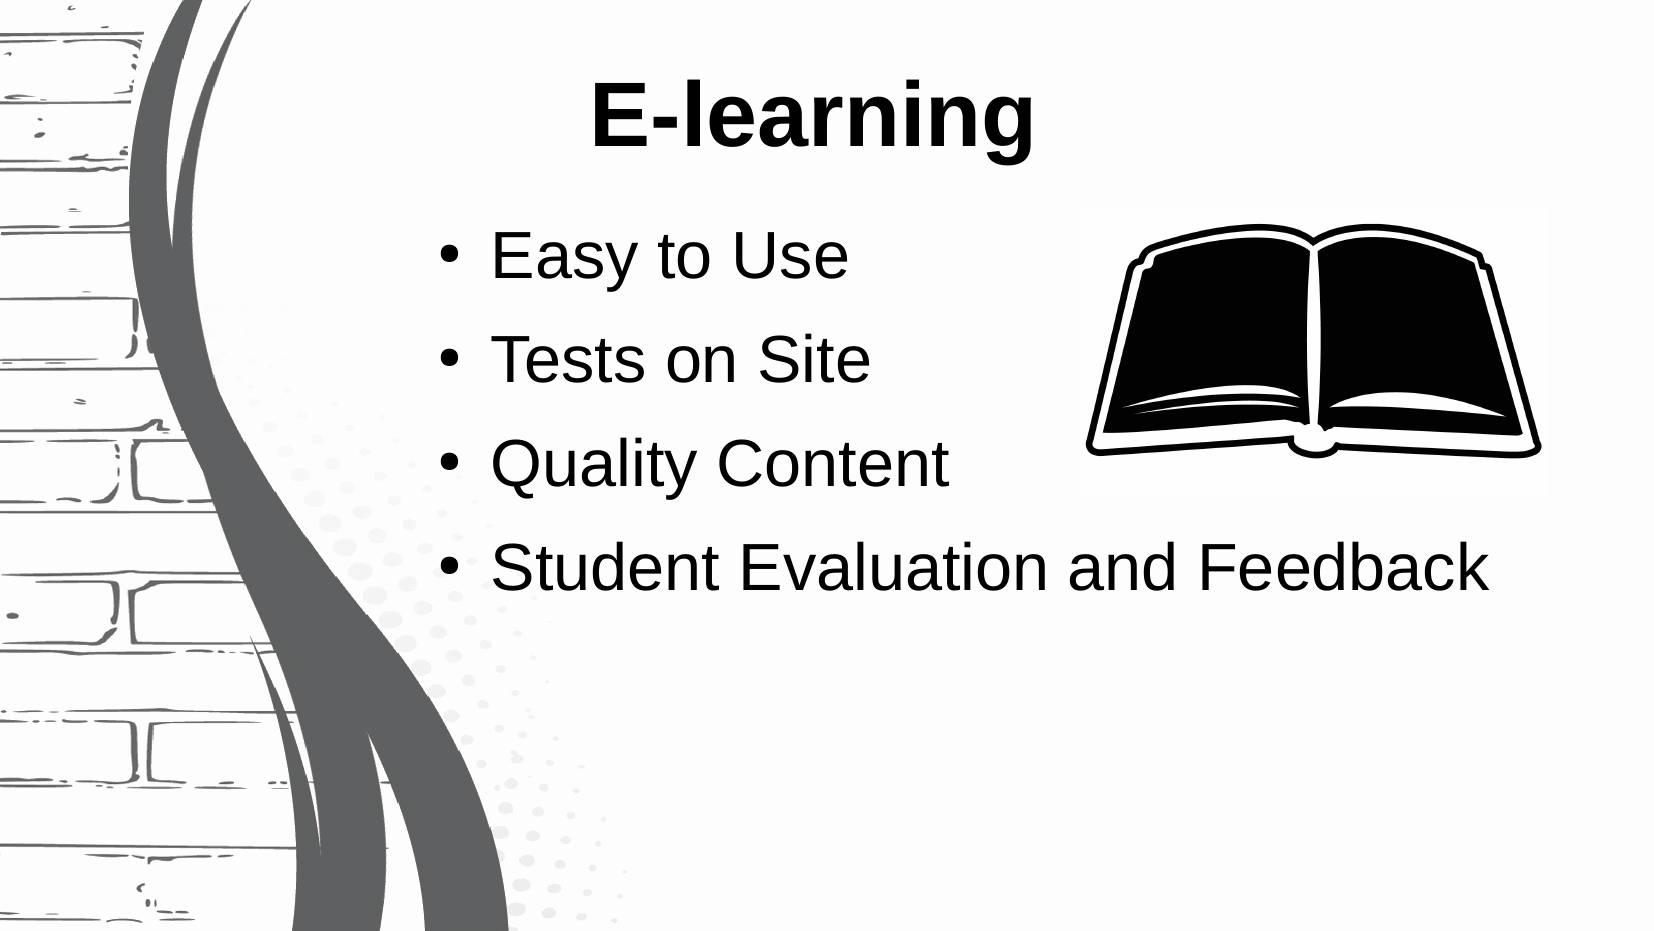

# E-learning
Easy to Use
Tests on Site
Quality Content
Student Evaluation and Feedback